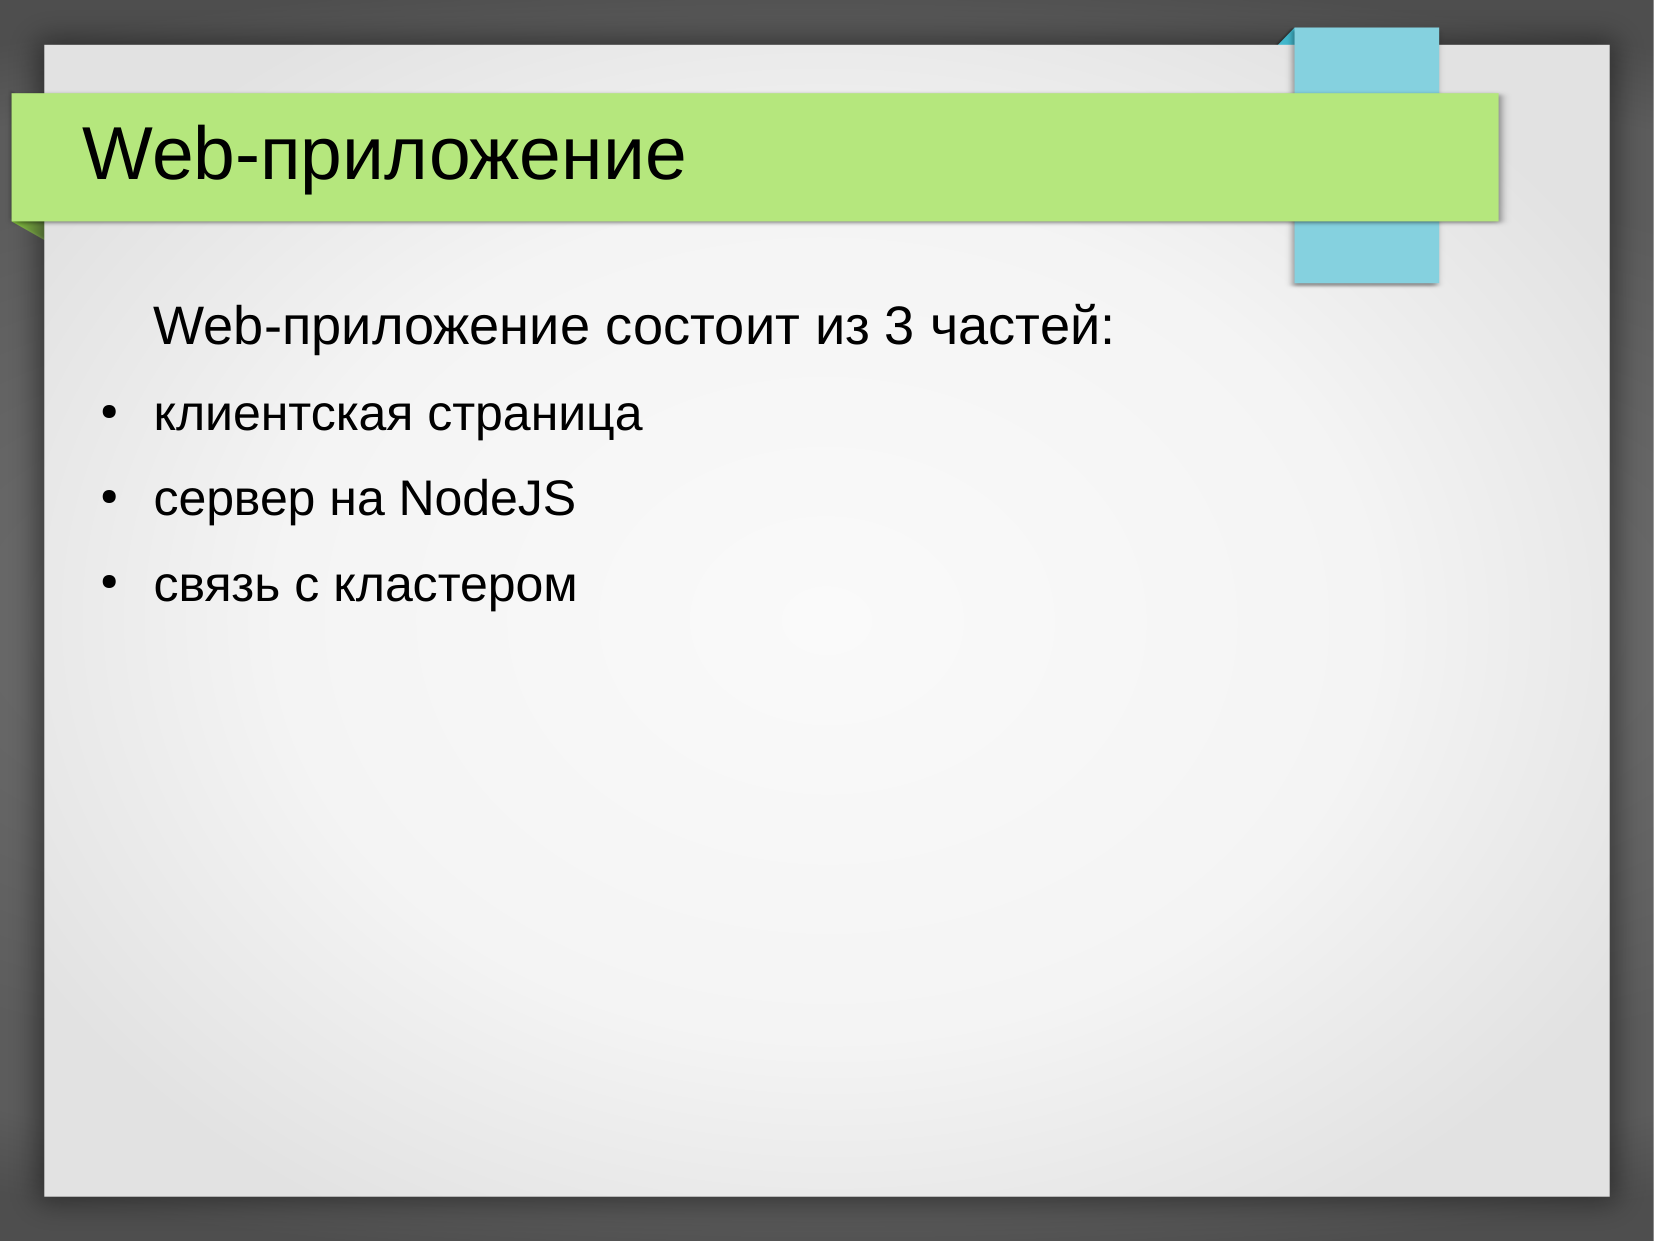

# Web-приложение
Web-приложение состоит из 3 частей:
клиентская страница
сервер на NodeJS
связь с кластером